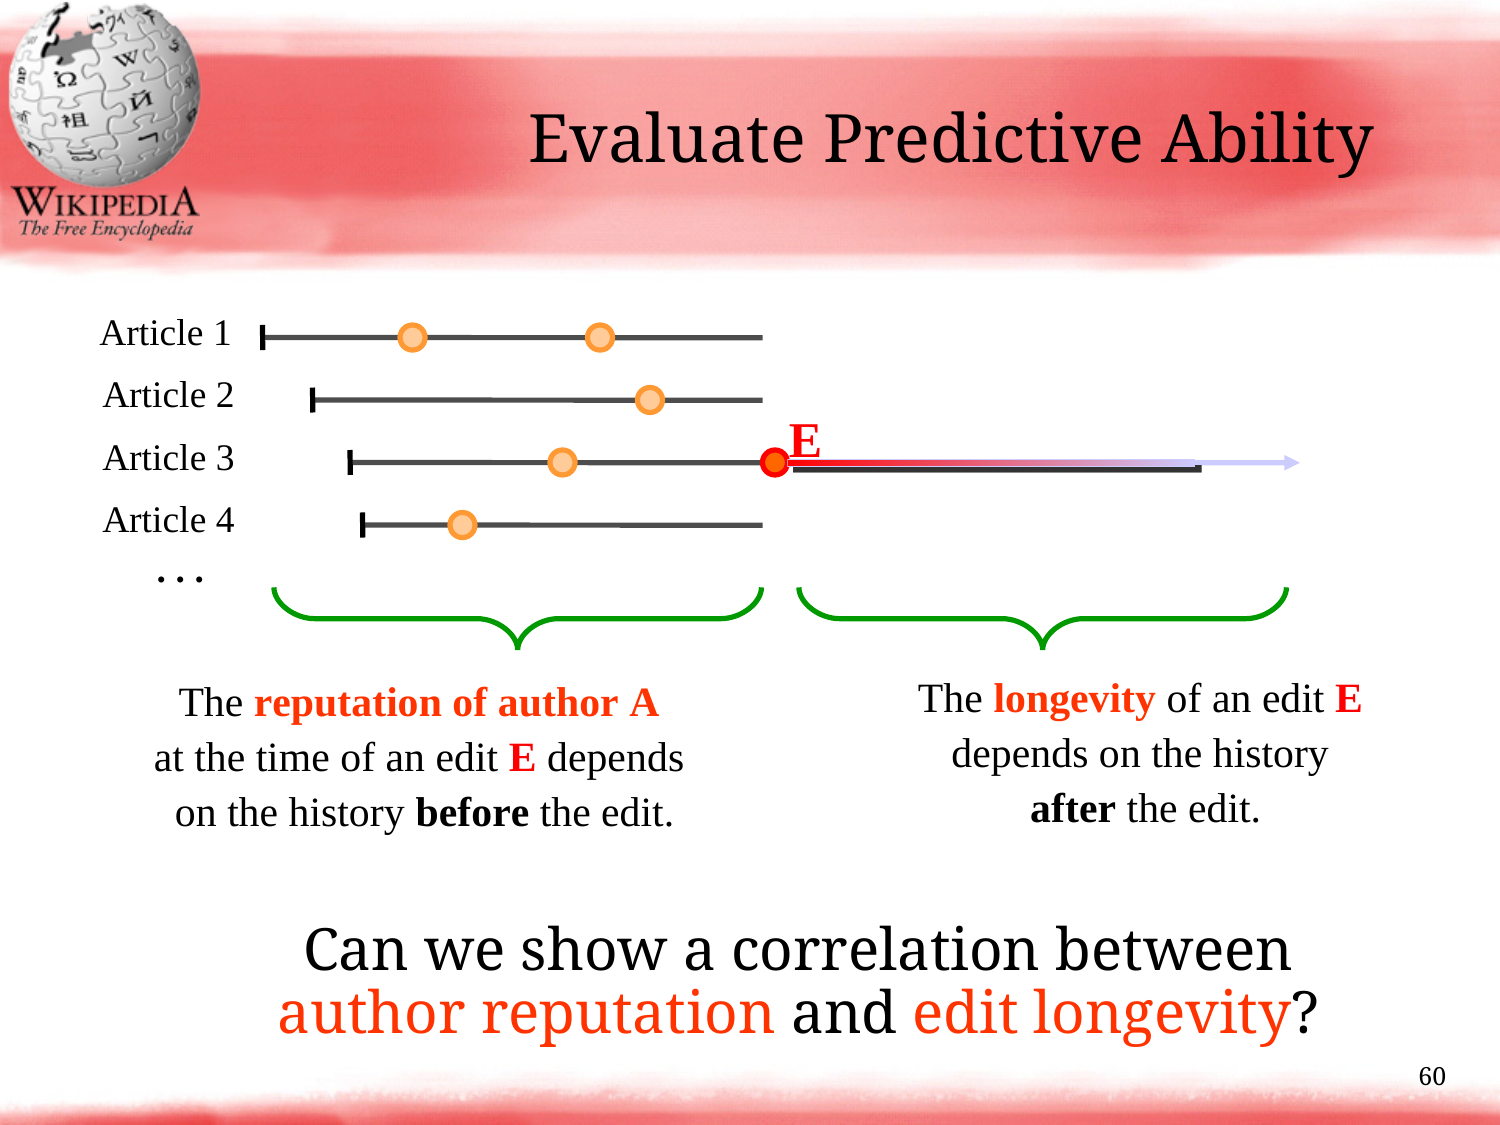

# Evaluate Predictive Ability
Article 1
Article 2
E
Article 3
Article 4
. . .
The longevity of an edit E
depends on the history
after the edit.
The reputation of author A
at the time of an edit E depends
on the history before the edit.
Can we show a correlation between author reputation and edit longevity?
60